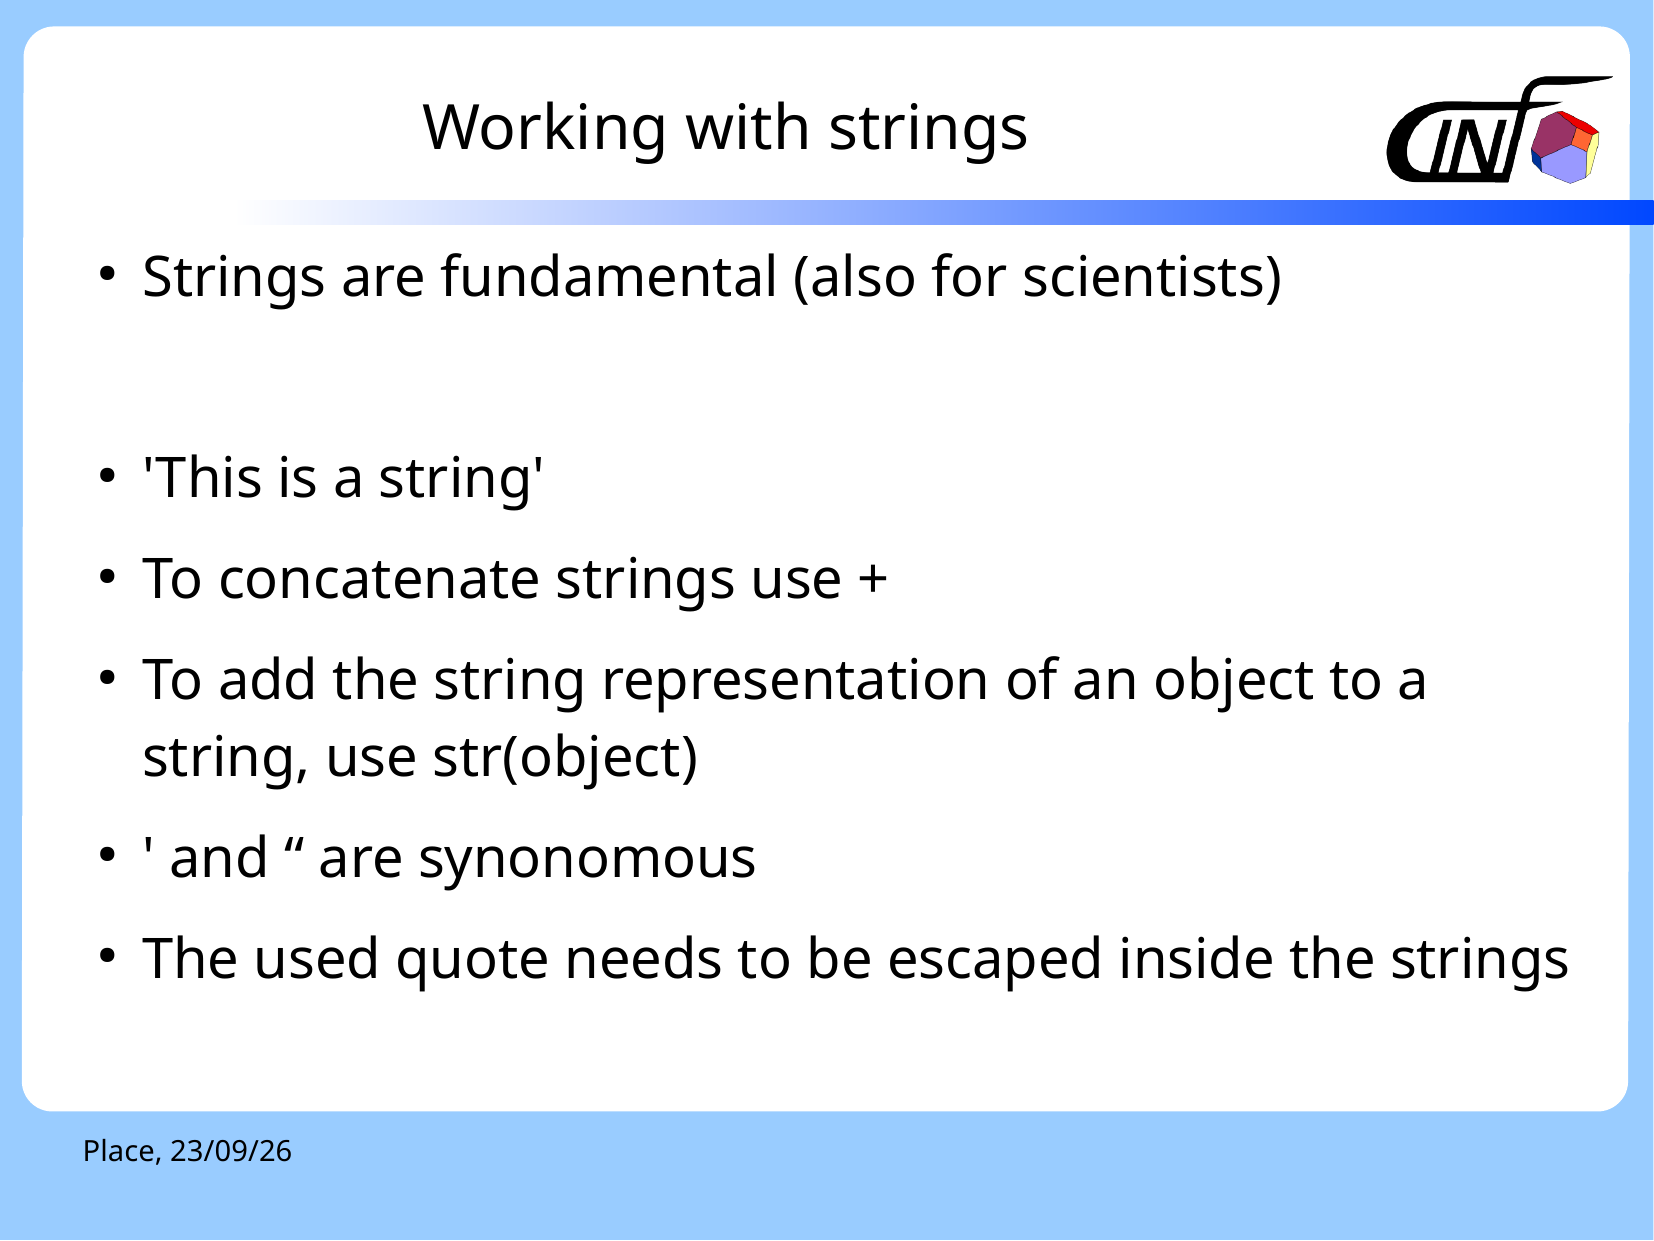

# Working with strings
Strings are fundamental (also for scientists)
'This is a string'
To concatenate strings use +
To add the string representation of an object to a string, use str(object)
' and “ are synonomous
The used quote needs to be escaped inside the strings